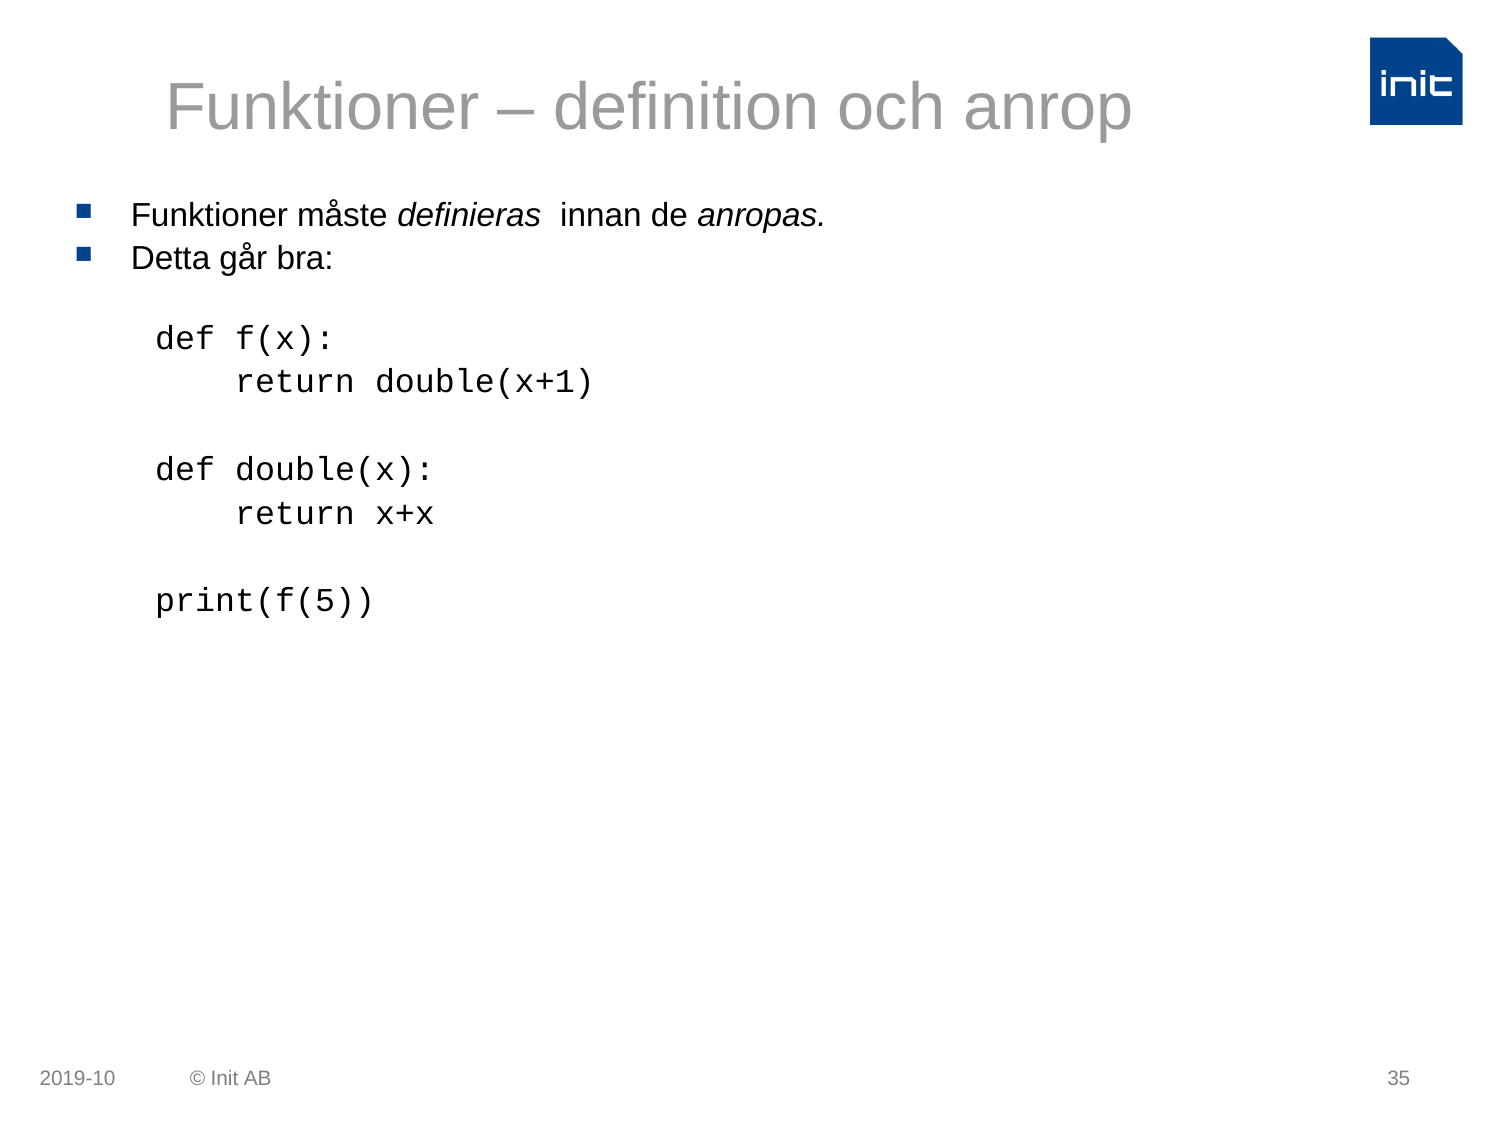

Funktioner – definition och anrop
Funktioner måste definieras innan de anropas.
Detta går bra:
def f(x):
 return double(x+1)
def double(x):
 return x+x
print(f(5))
2019-10
© Init AB